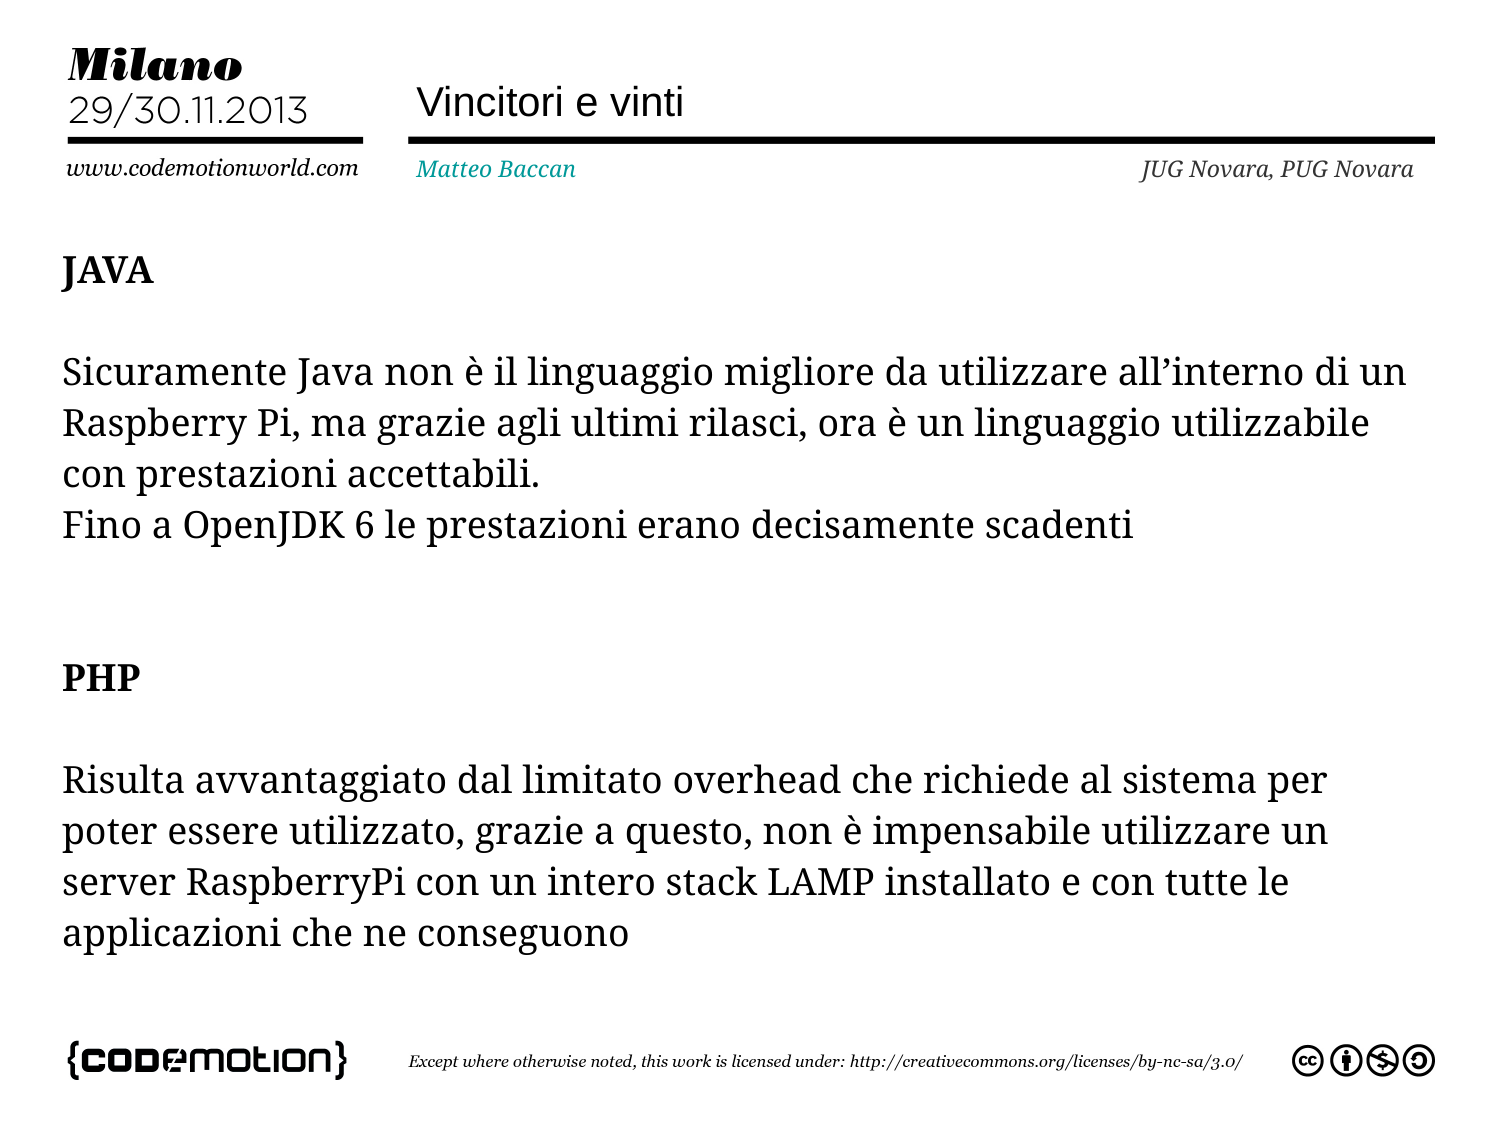

# Vincitori e vinti
Matteo Baccan
JUG Novara, PUG Novara
JAVA
Sicuramente Java non è il linguaggio migliore da utilizzare all’interno di un Raspberry Pi, ma grazie agli ultimi rilasci, ora è un linguaggio utilizzabile con prestazioni accettabili.
Fino a OpenJDK 6 le prestazioni erano decisamente scadenti
PHP
Risulta avvantaggiato dal limitato overhead che richiede al sistema per poter essere utilizzato, grazie a questo, non è impensabile utilizzare un server RaspberryPi con un intero stack LAMP installato e con tutte le applicazioni che ne conseguono